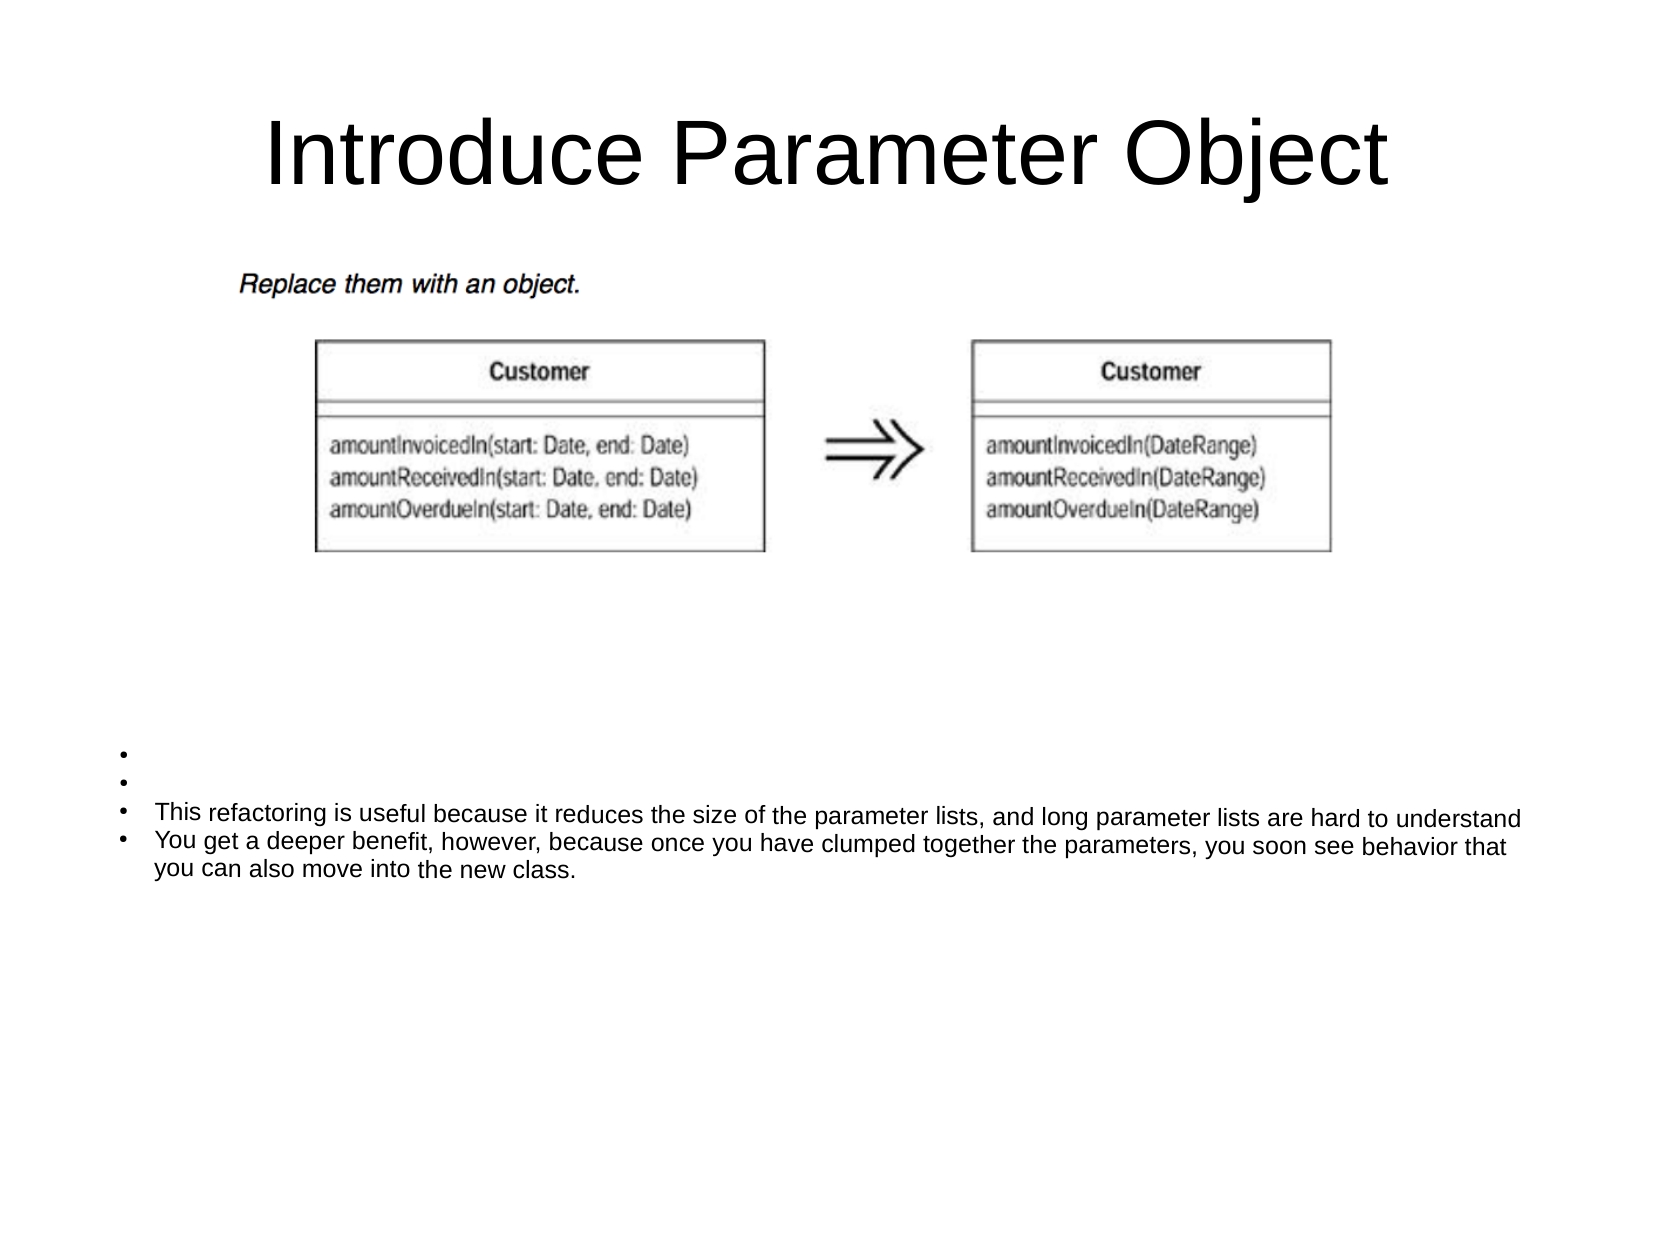

# Introduce Parameter Object
This refactoring is useful because it reduces the size of the parameter lists, and long parameter lists are hard to understand
You get a deeper benefit, however, because once you have clumped together the parameters, you soon see behavior that you can also move into the new class.